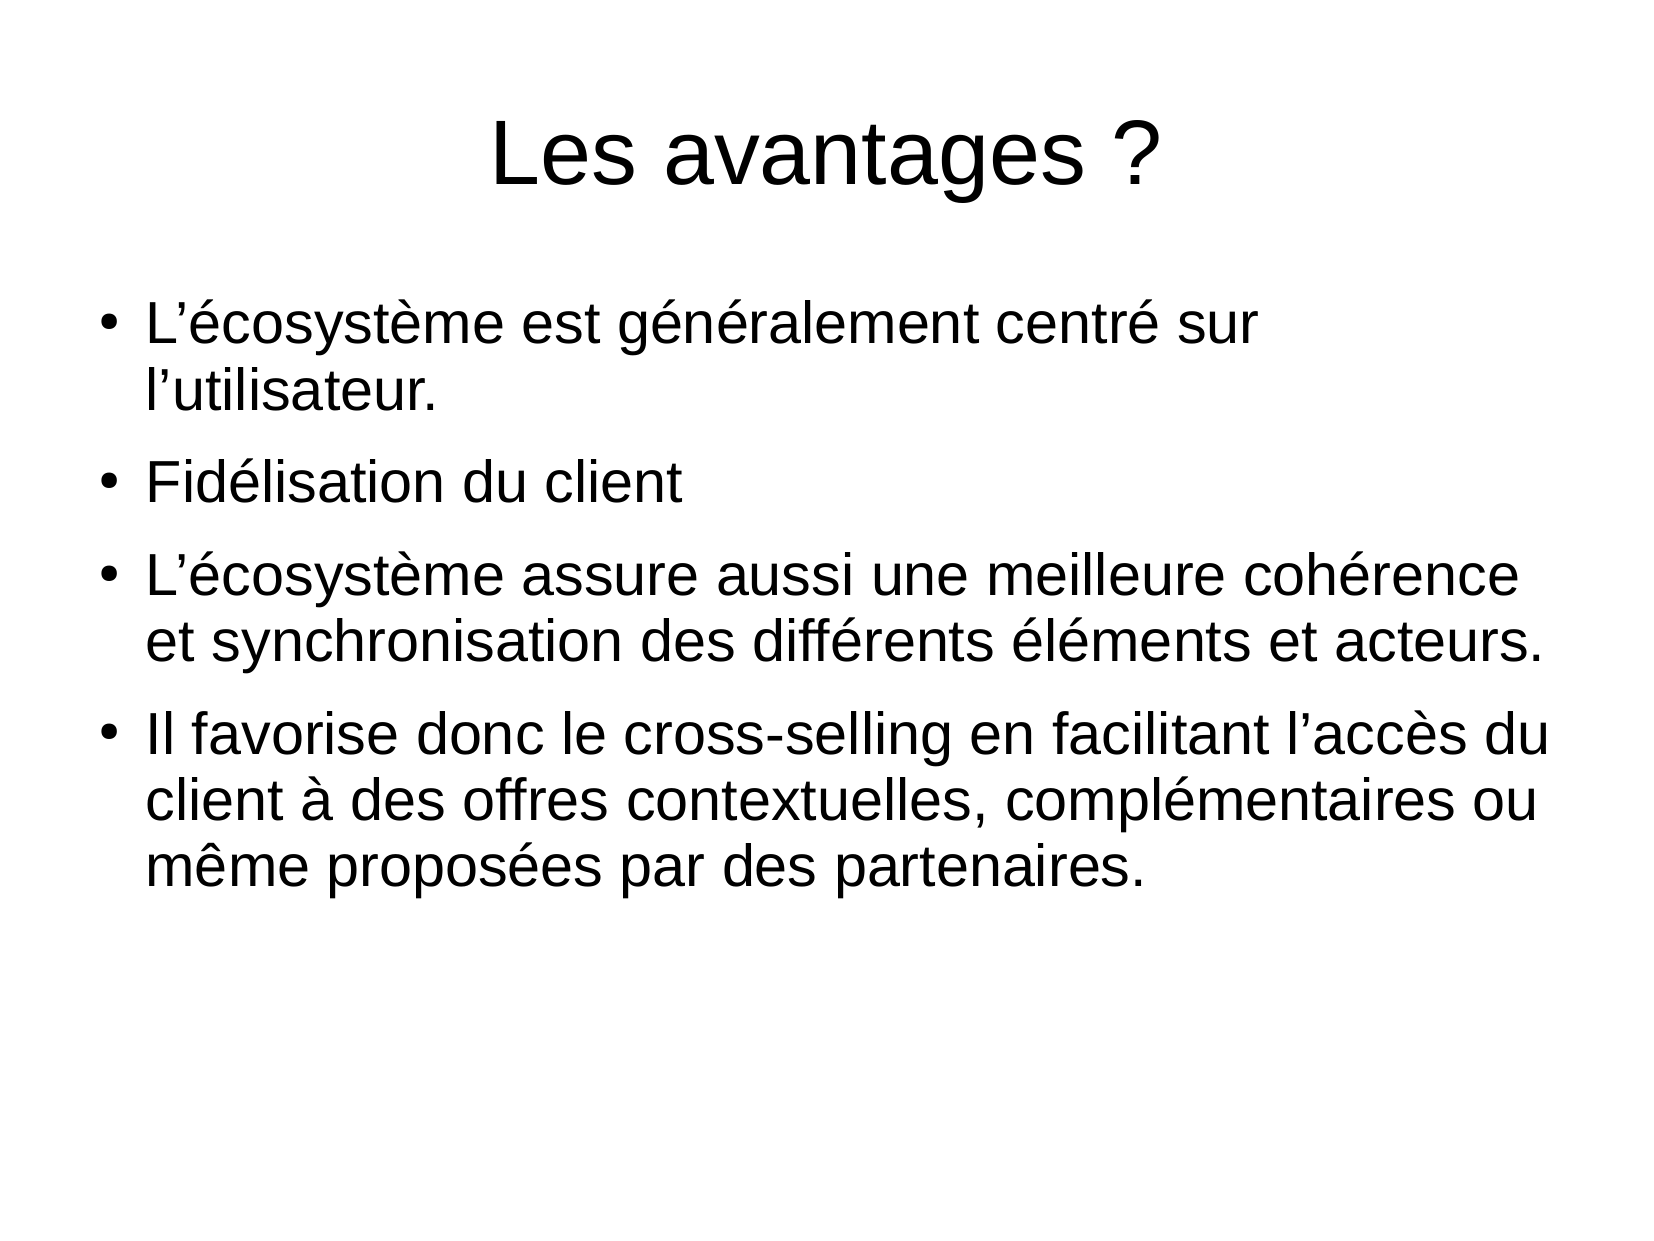

Les avantages ?
# L’écosystème est généralement centré sur l’utilisateur.
Fidélisation du client
L’écosystème assure aussi une meilleure cohérence et synchronisation des différents éléments et acteurs.
Il favorise donc le cross-selling en facilitant l’accès du client à des offres contextuelles, complémentaires ou même proposées par des partenaires.